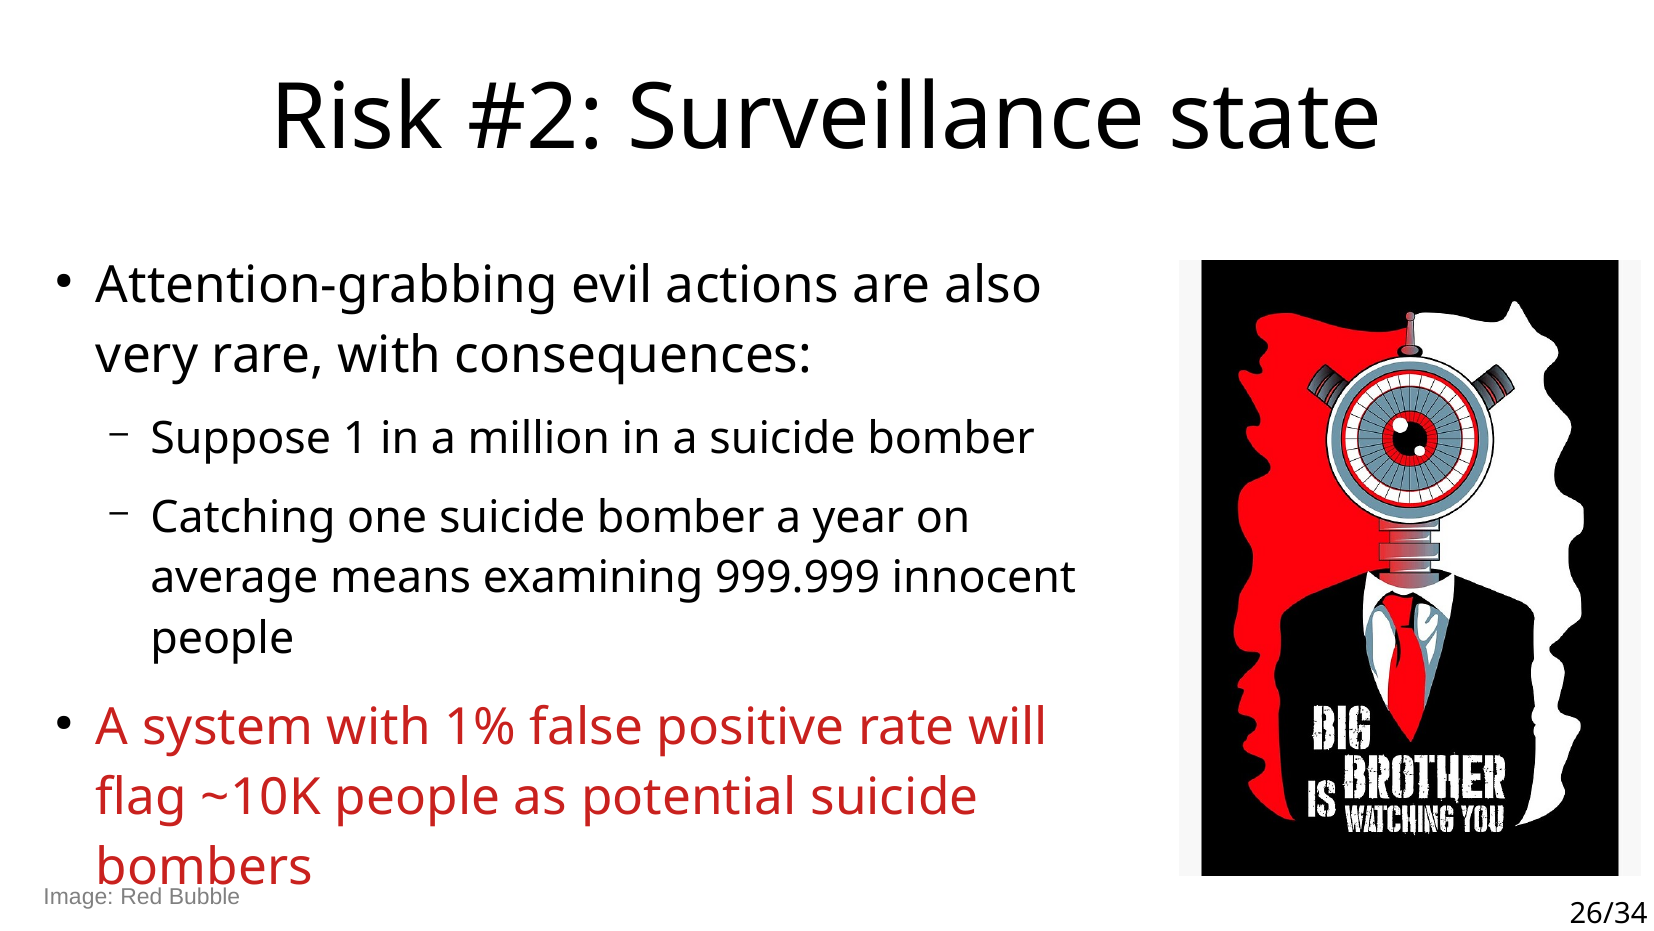

# Risk #2: Surveillance state
Attention-grabbing evil actions are also very rare, with consequences:
Suppose 1 in a million in a suicide bomber
Catching one suicide bomber a year on average means examining 999.999 innocent people
A system with 1% false positive rate will flag ~10K people as potential suicide bombers
Image: Red Bubble
26